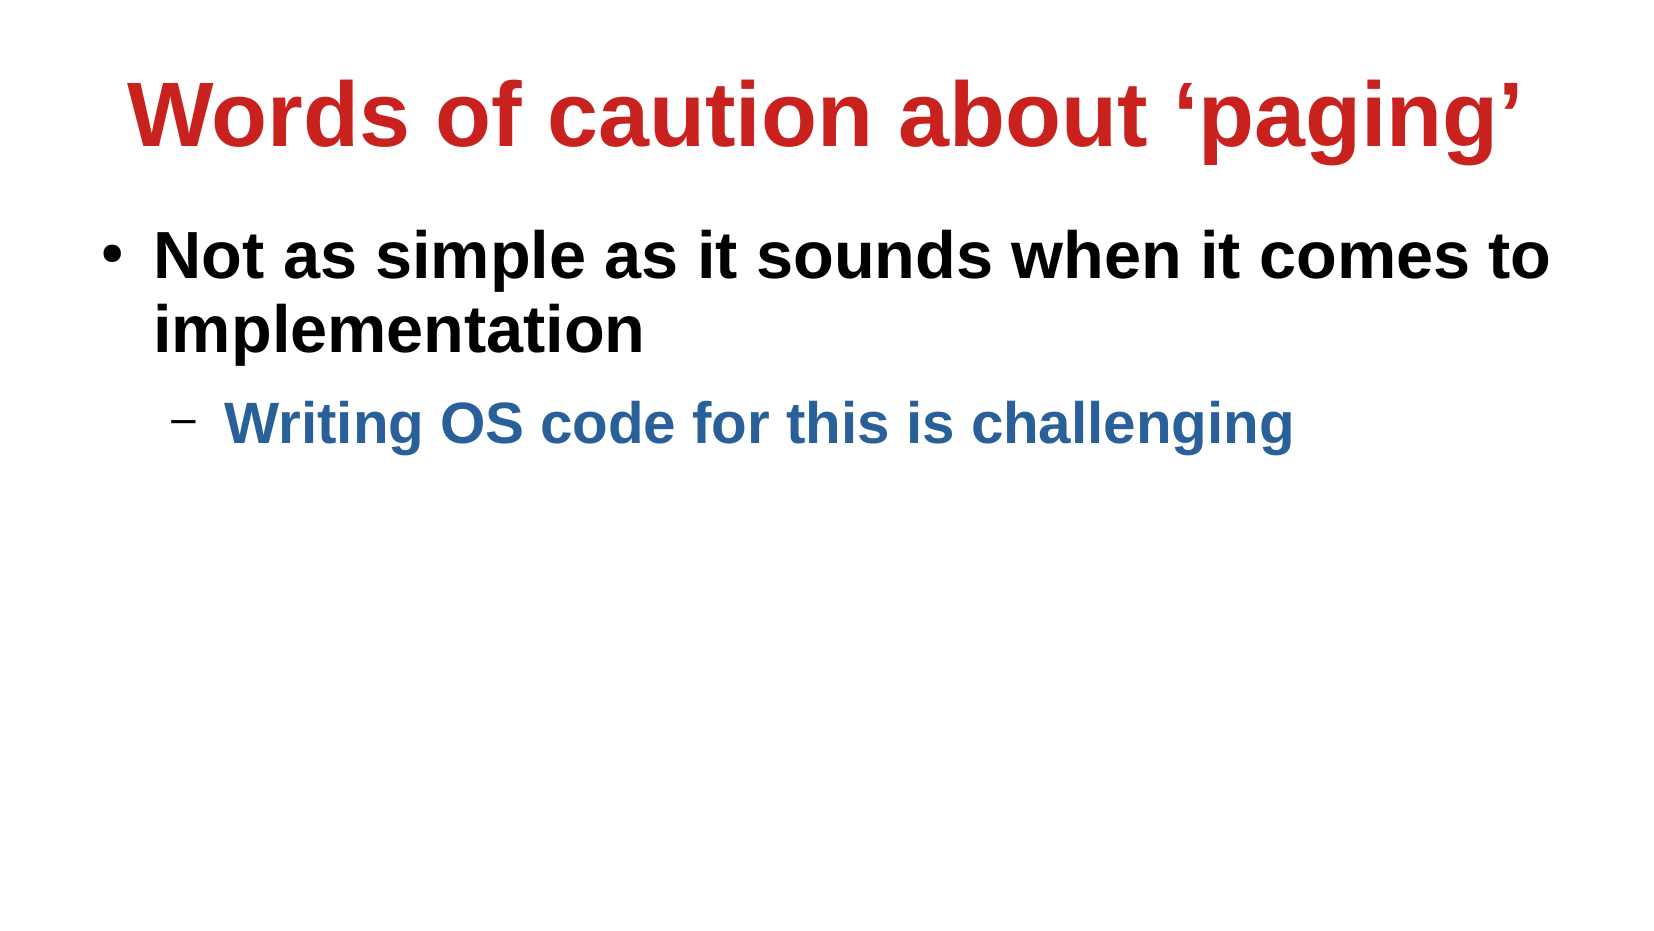

# Words of caution about ‘paging’
Not as simple as it sounds when it comes to implementation
Writing OS code for this is challenging